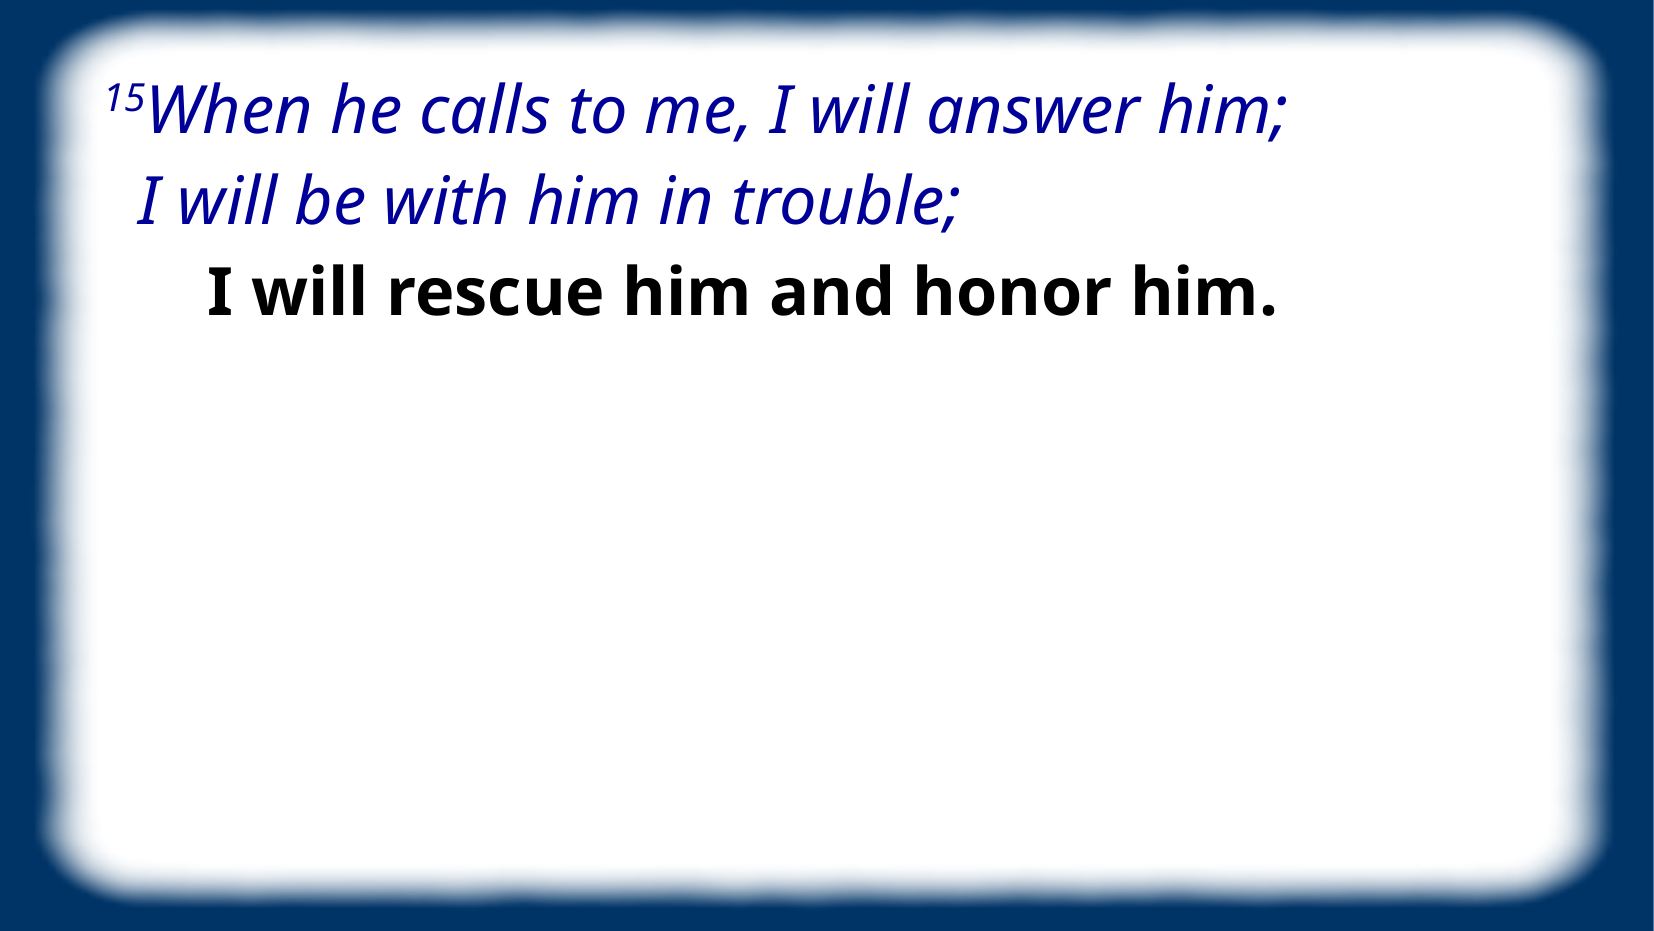

15When he calls to me, I will answer him;
 I will be with him in trouble;
 I will rescue him and honor him.